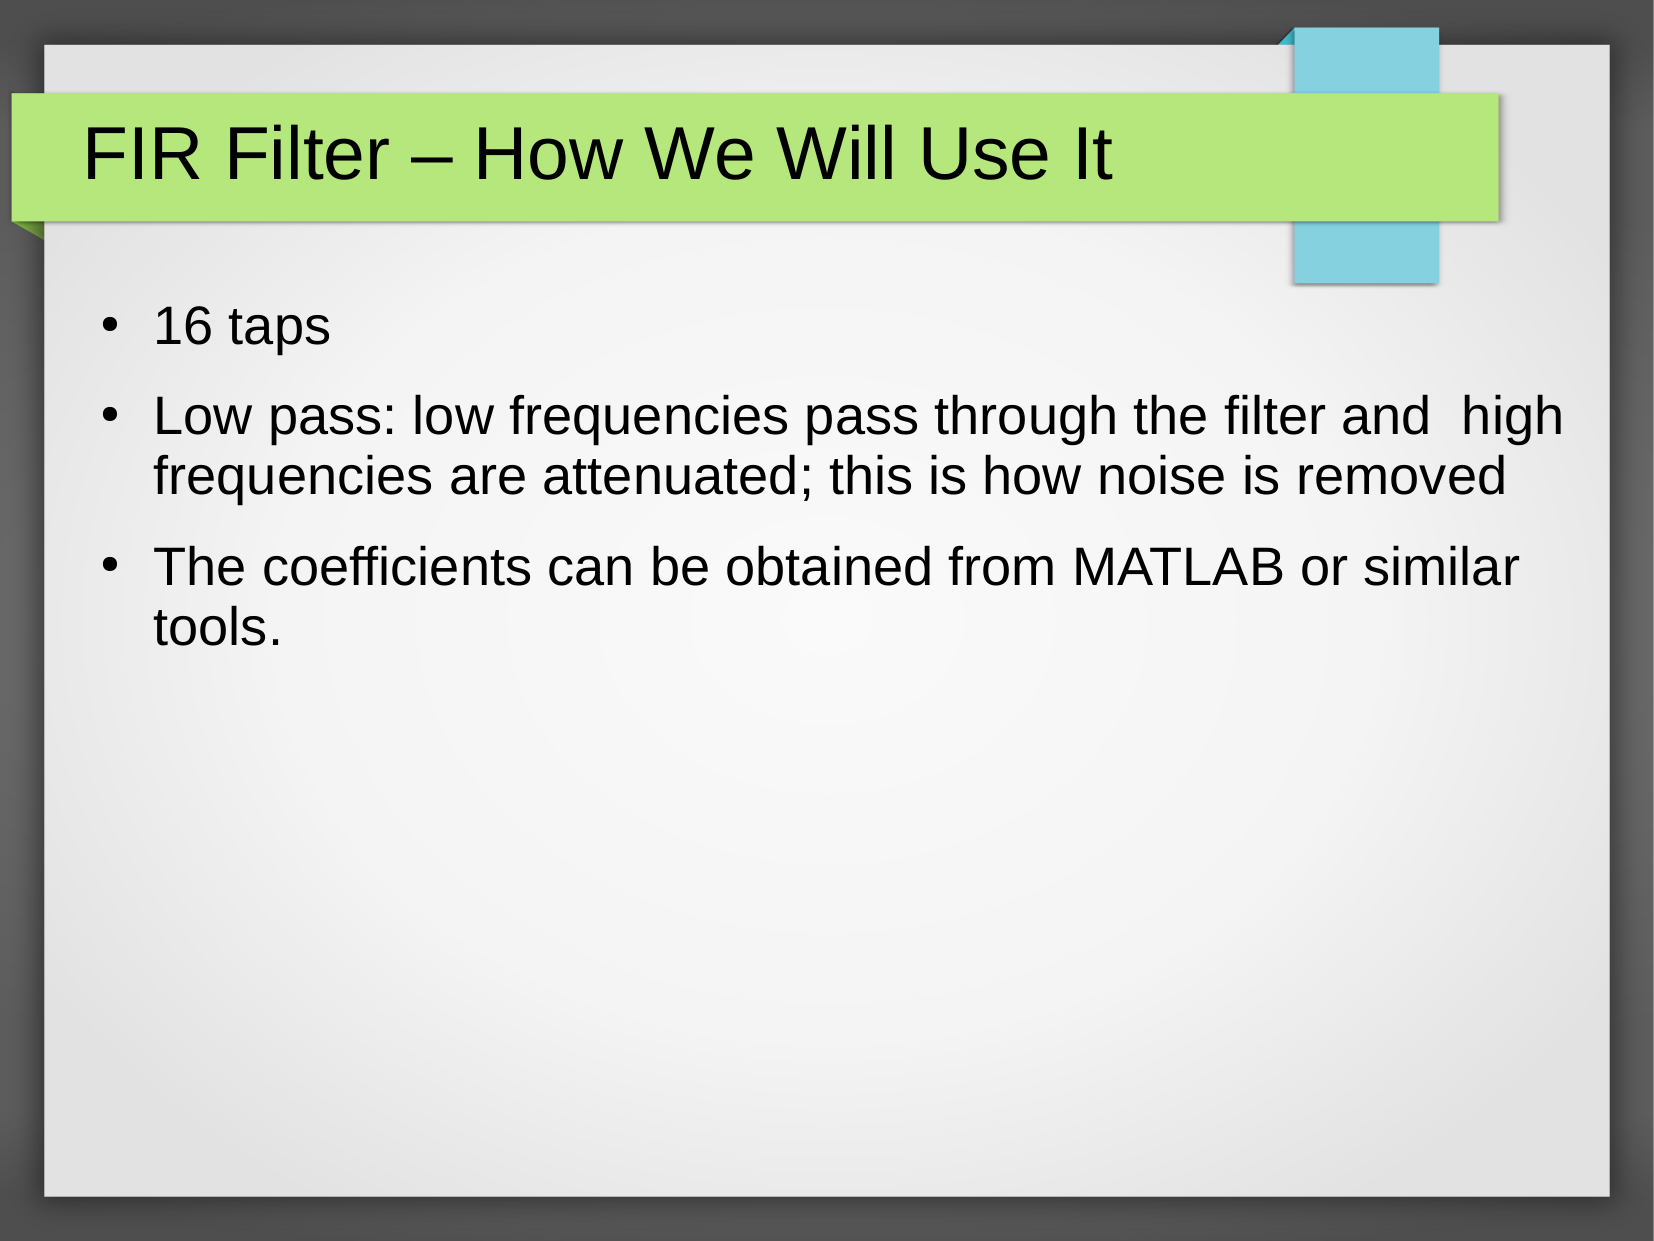

# FIR Filter – How We Will Use It
16 taps
Low pass: low frequencies pass through the filter and high frequencies are attenuated; this is how noise is removed
The coefficients can be obtained from MATLAB or similar tools.